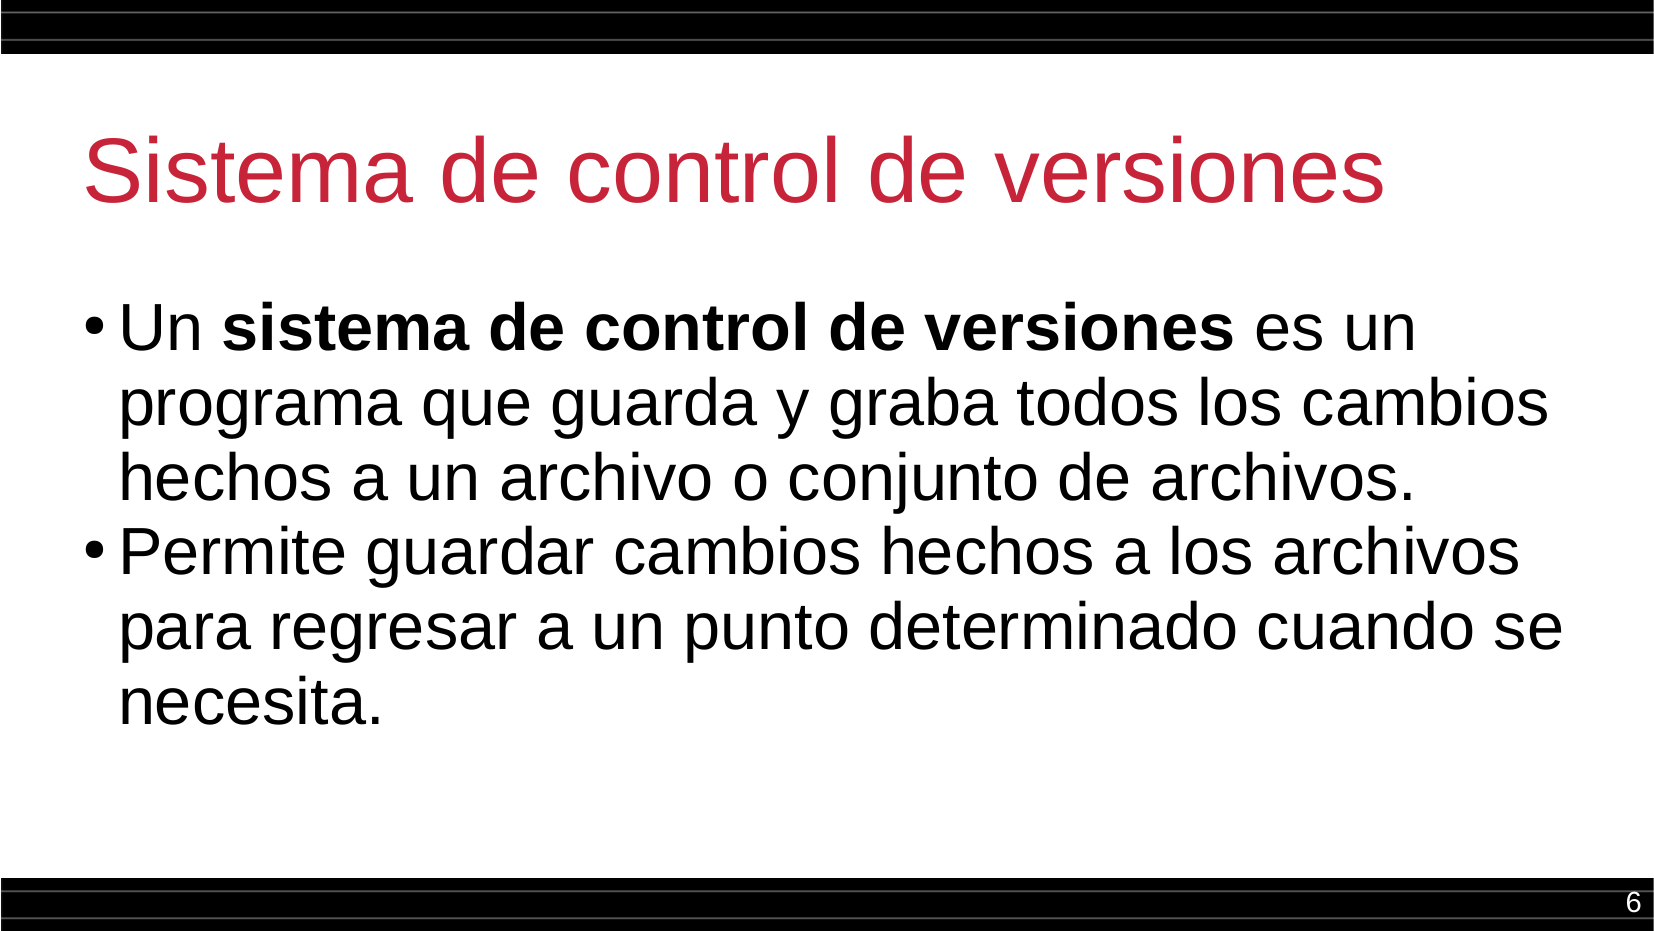

# Sistema de control de versiones
Un sistema de control de versiones es un programa que guarda y graba todos los cambios hechos a un archivo o conjunto de archivos.
Permite guardar cambios hechos a los archivos para regresar a un punto determinado cuando se necesita.